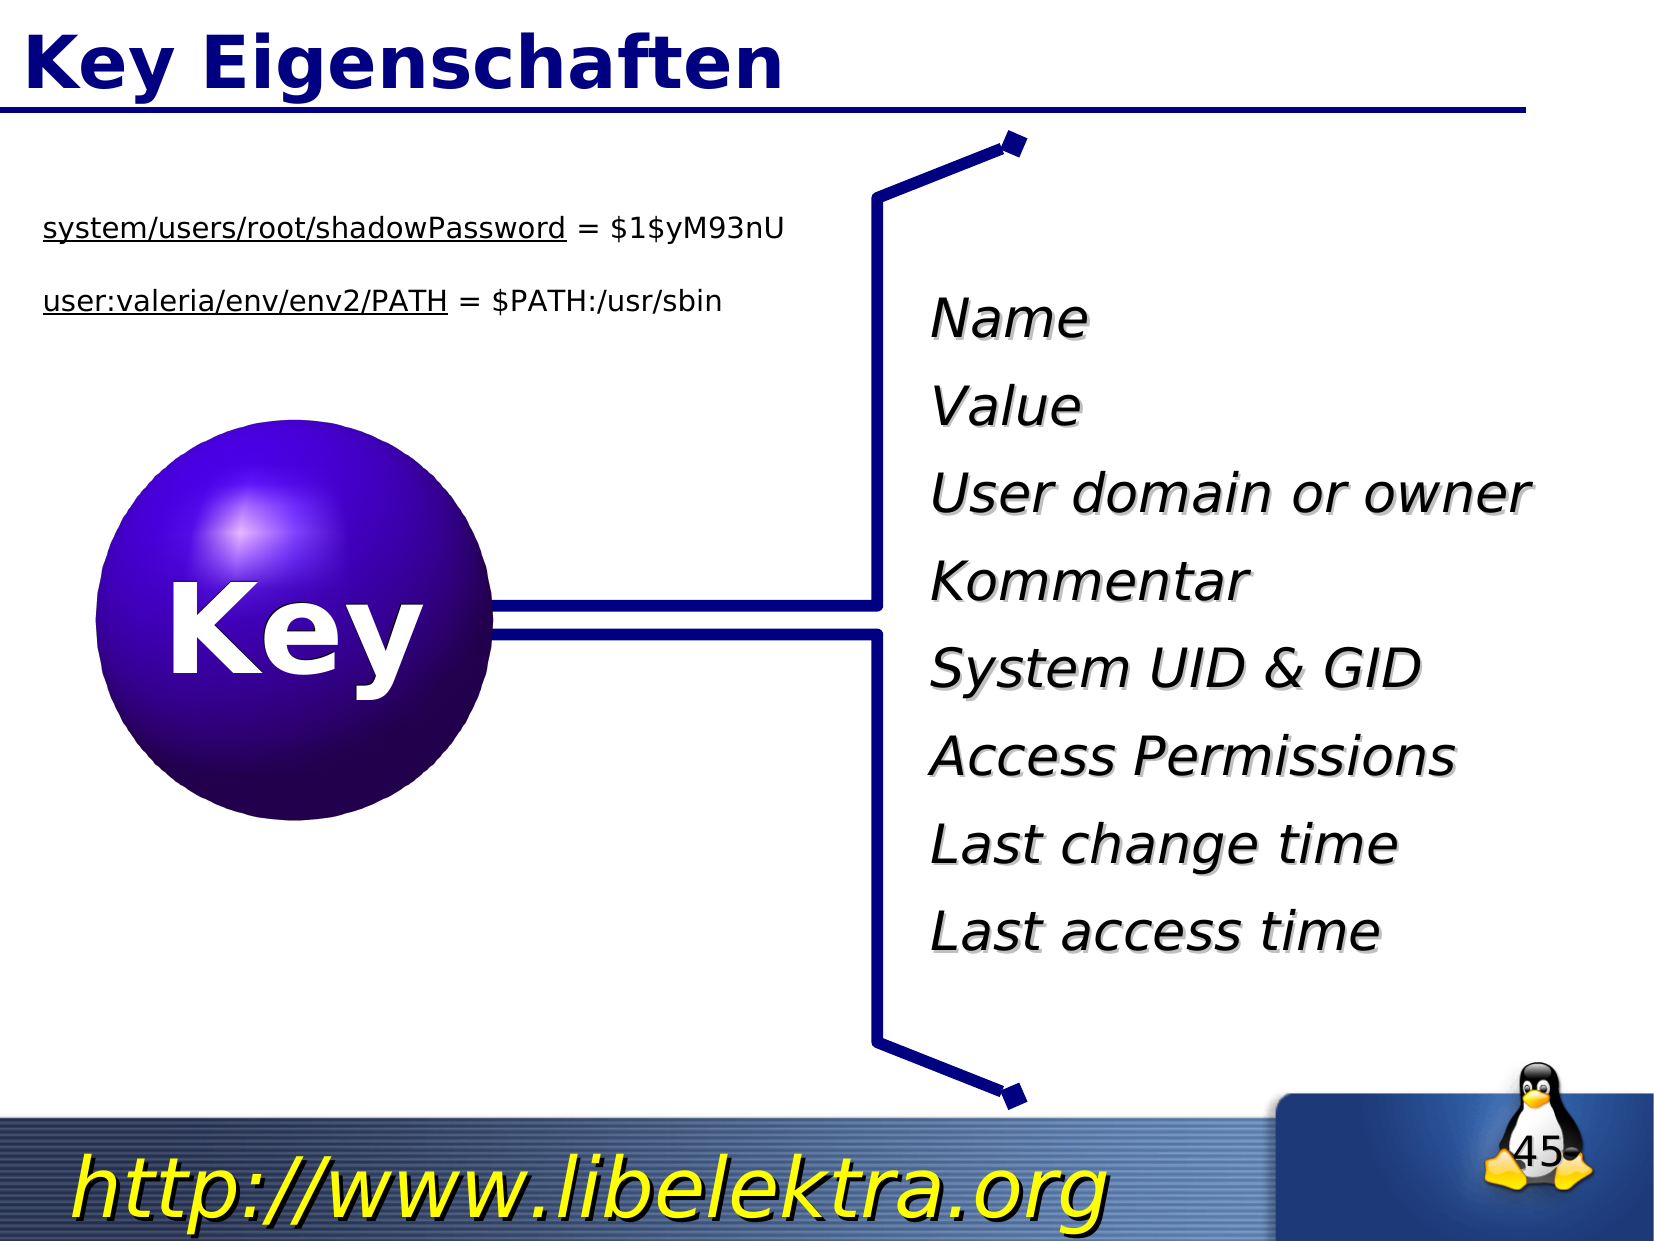

Key Eigenschaften
system/users/root/shadowPassword = $1$yM93nU
user:valeria/env/env2/PATH = $PATH:/usr/sbin
# Name
Value
User domain or owner
Kommentar
System UID & GID
Access Permissions
Last change time
Last access time
Key